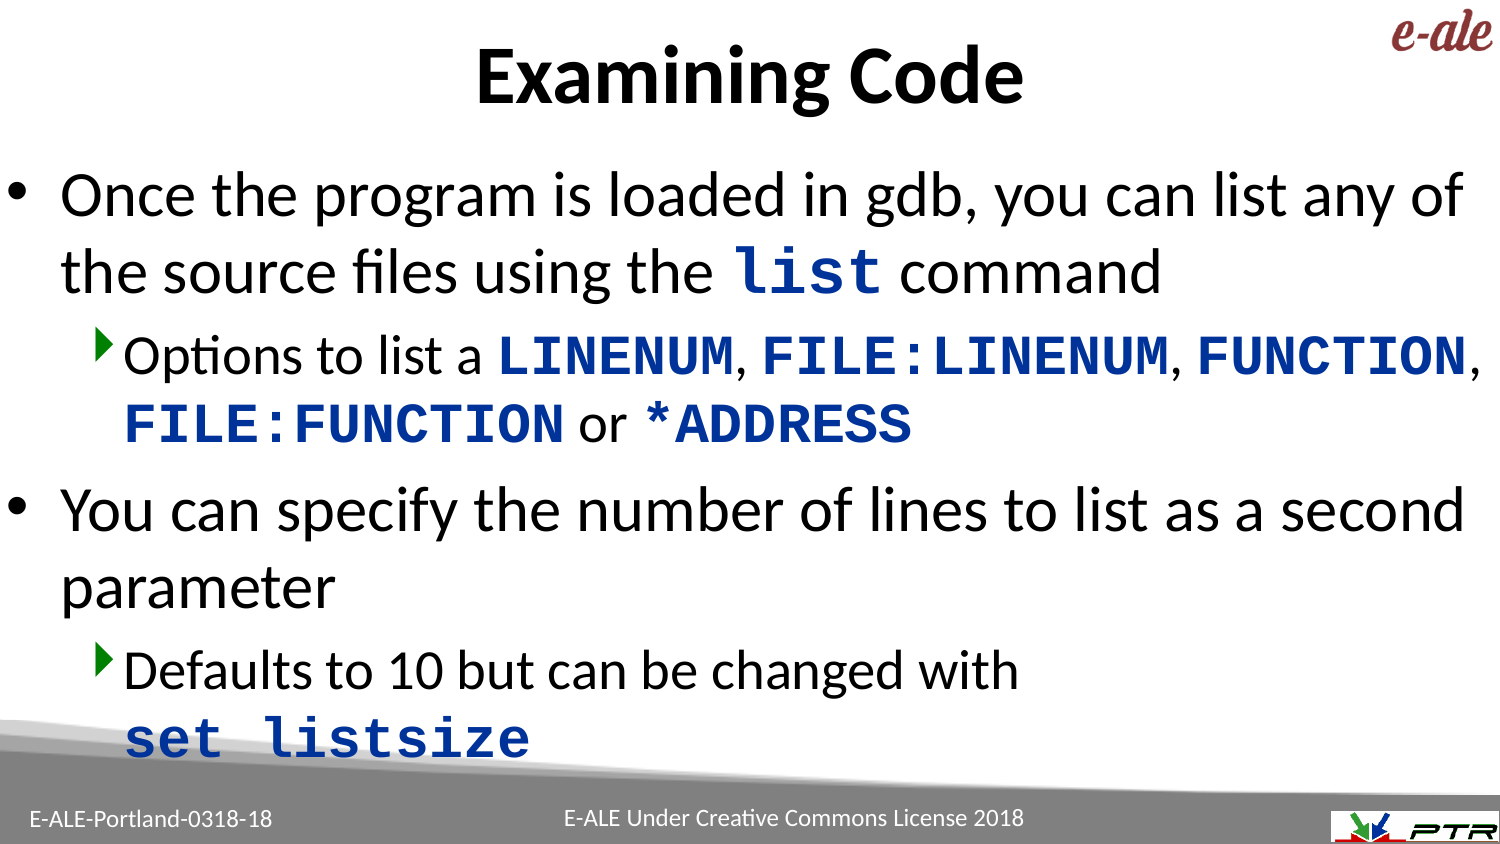

# Examining Code
Once the program is loaded in gdb, you can list any of the source files using the list command
Options to list a LINENUM, FILE:LINENUM, FUNCTION, FILE:FUNCTION or *ADDRESS
You can specify the number of lines to list as a second parameter
Defaults to 10 but can be changed with
set listsize
E-ALE-Portland-0318-